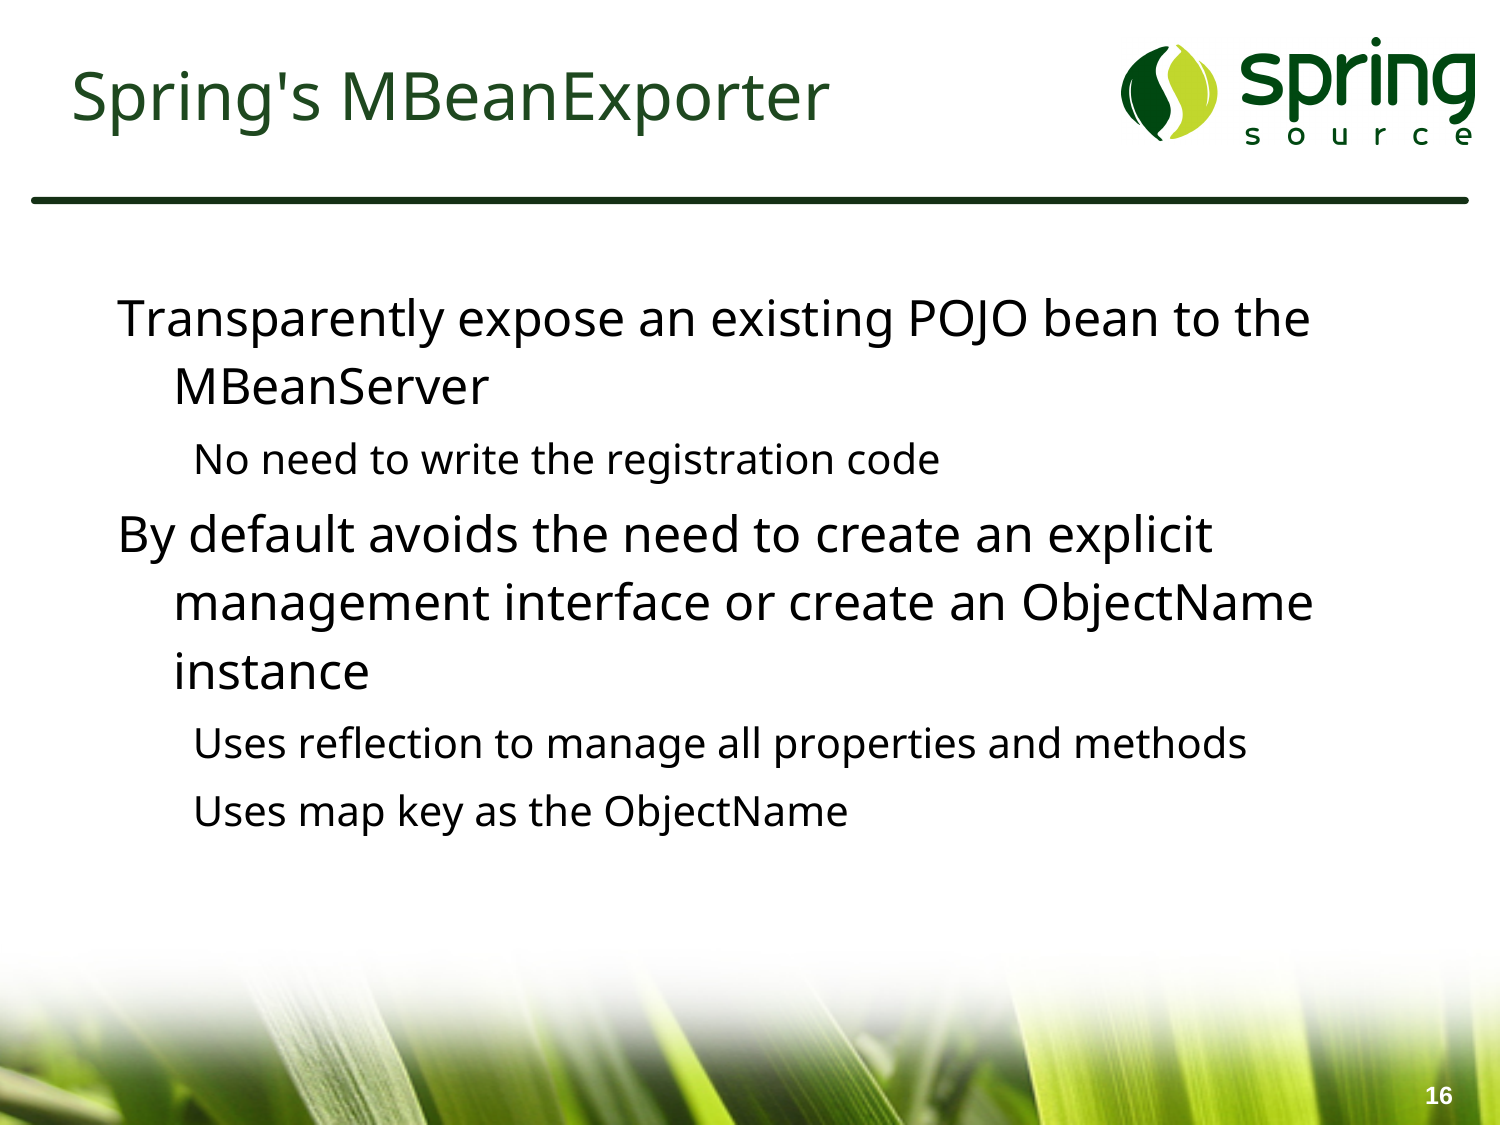

# Spring's MBeanExporter
Transparently expose an existing POJO bean to the MBeanServer
No need to write the registration code
By default avoids the need to create an explicit management interface or create an ObjectName instance
Uses reflection to manage all properties and methods
Uses map key as the ObjectName